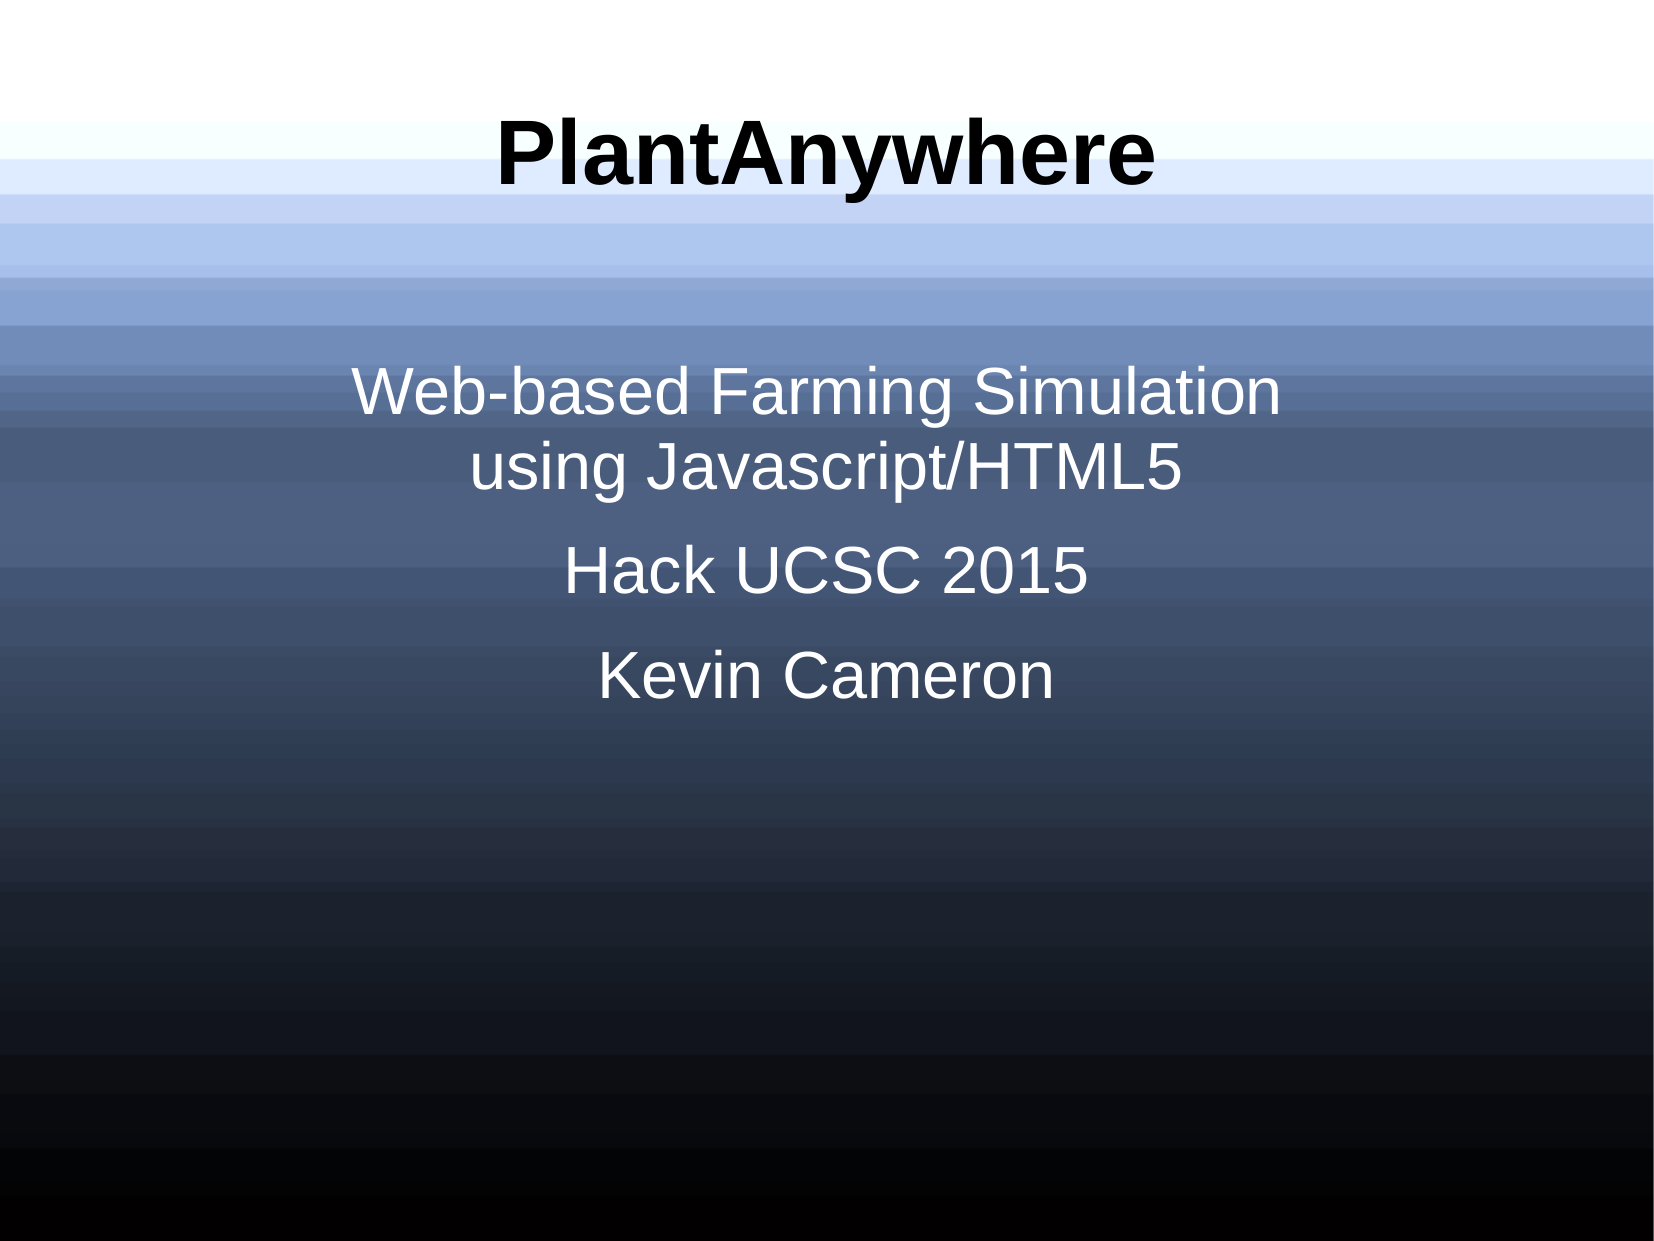

# PlantAnywhere
Web-based Farming Simulation
using Javascript/HTML5
Hack UCSC 2015
Kevin Cameron